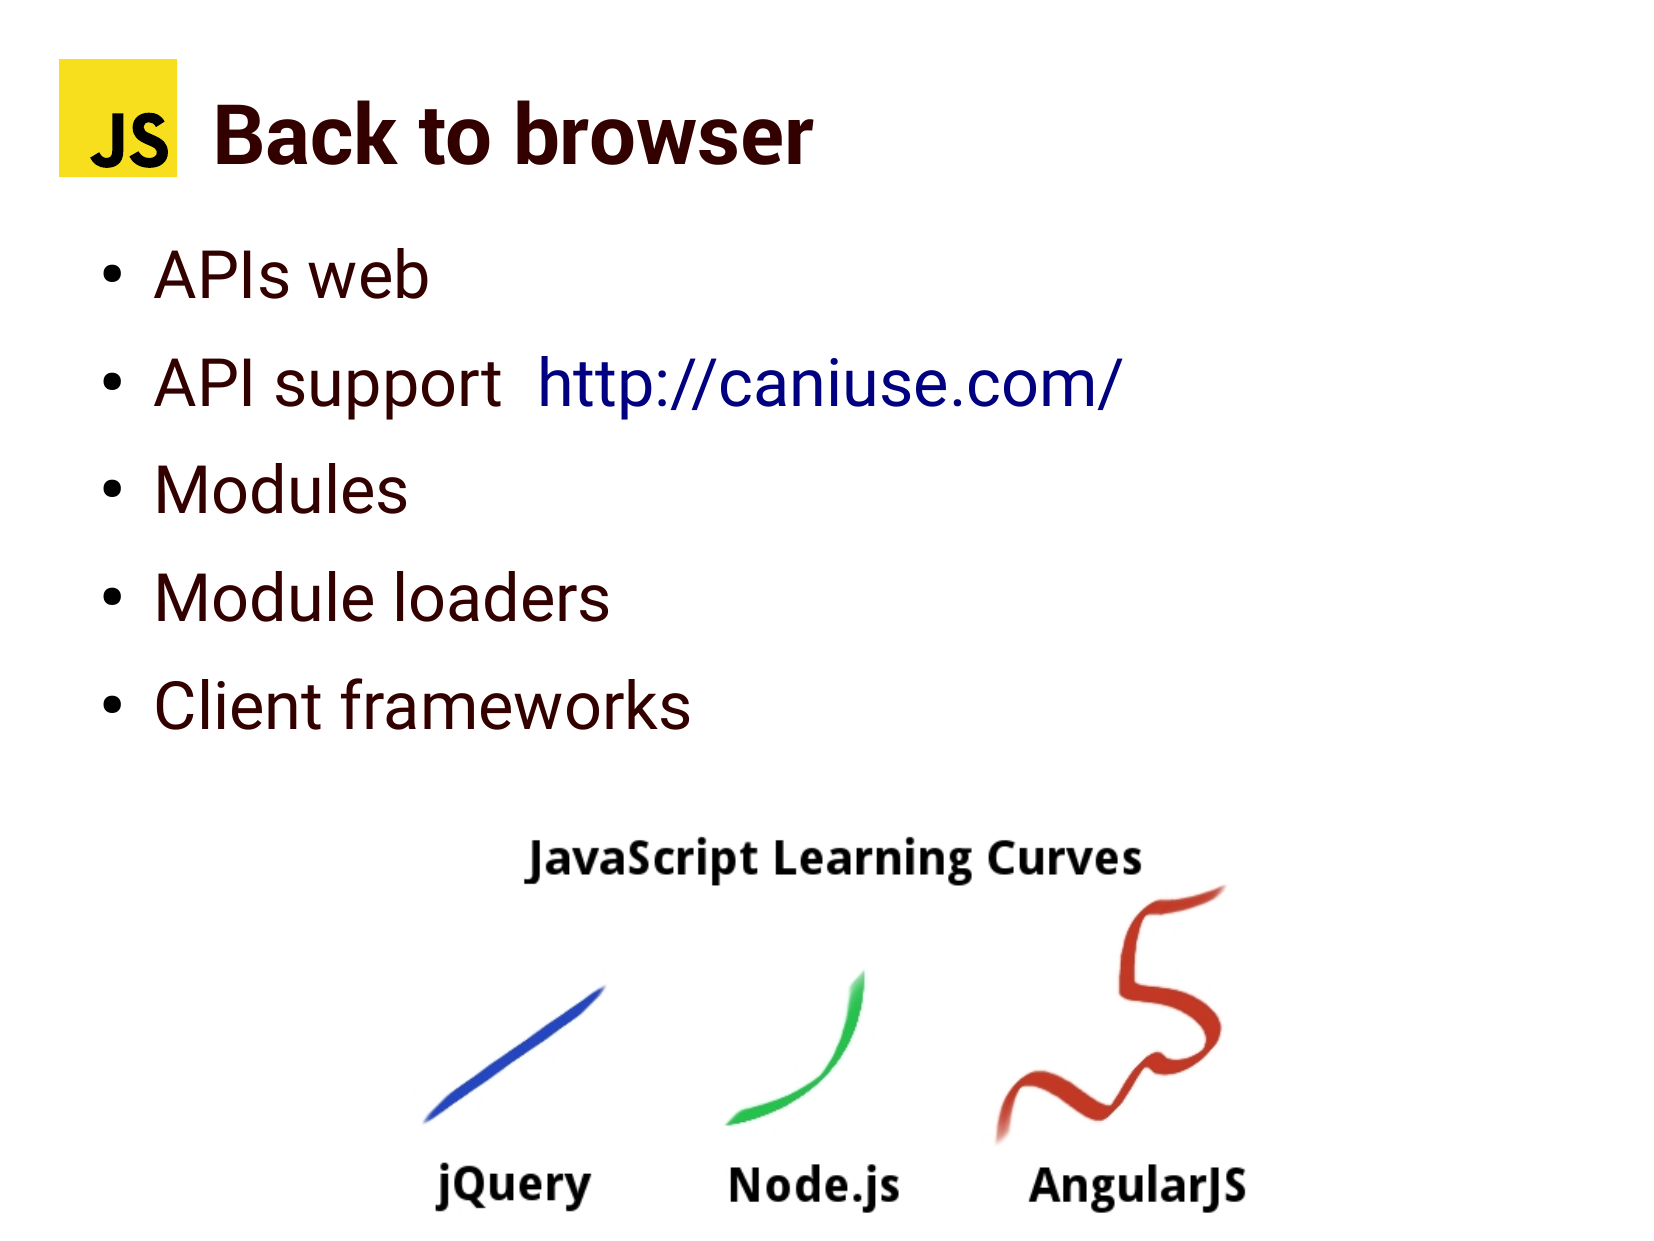

# Back to browser
APIs web
API support http://caniuse.com/
Modules
Module loaders
Client frameworks